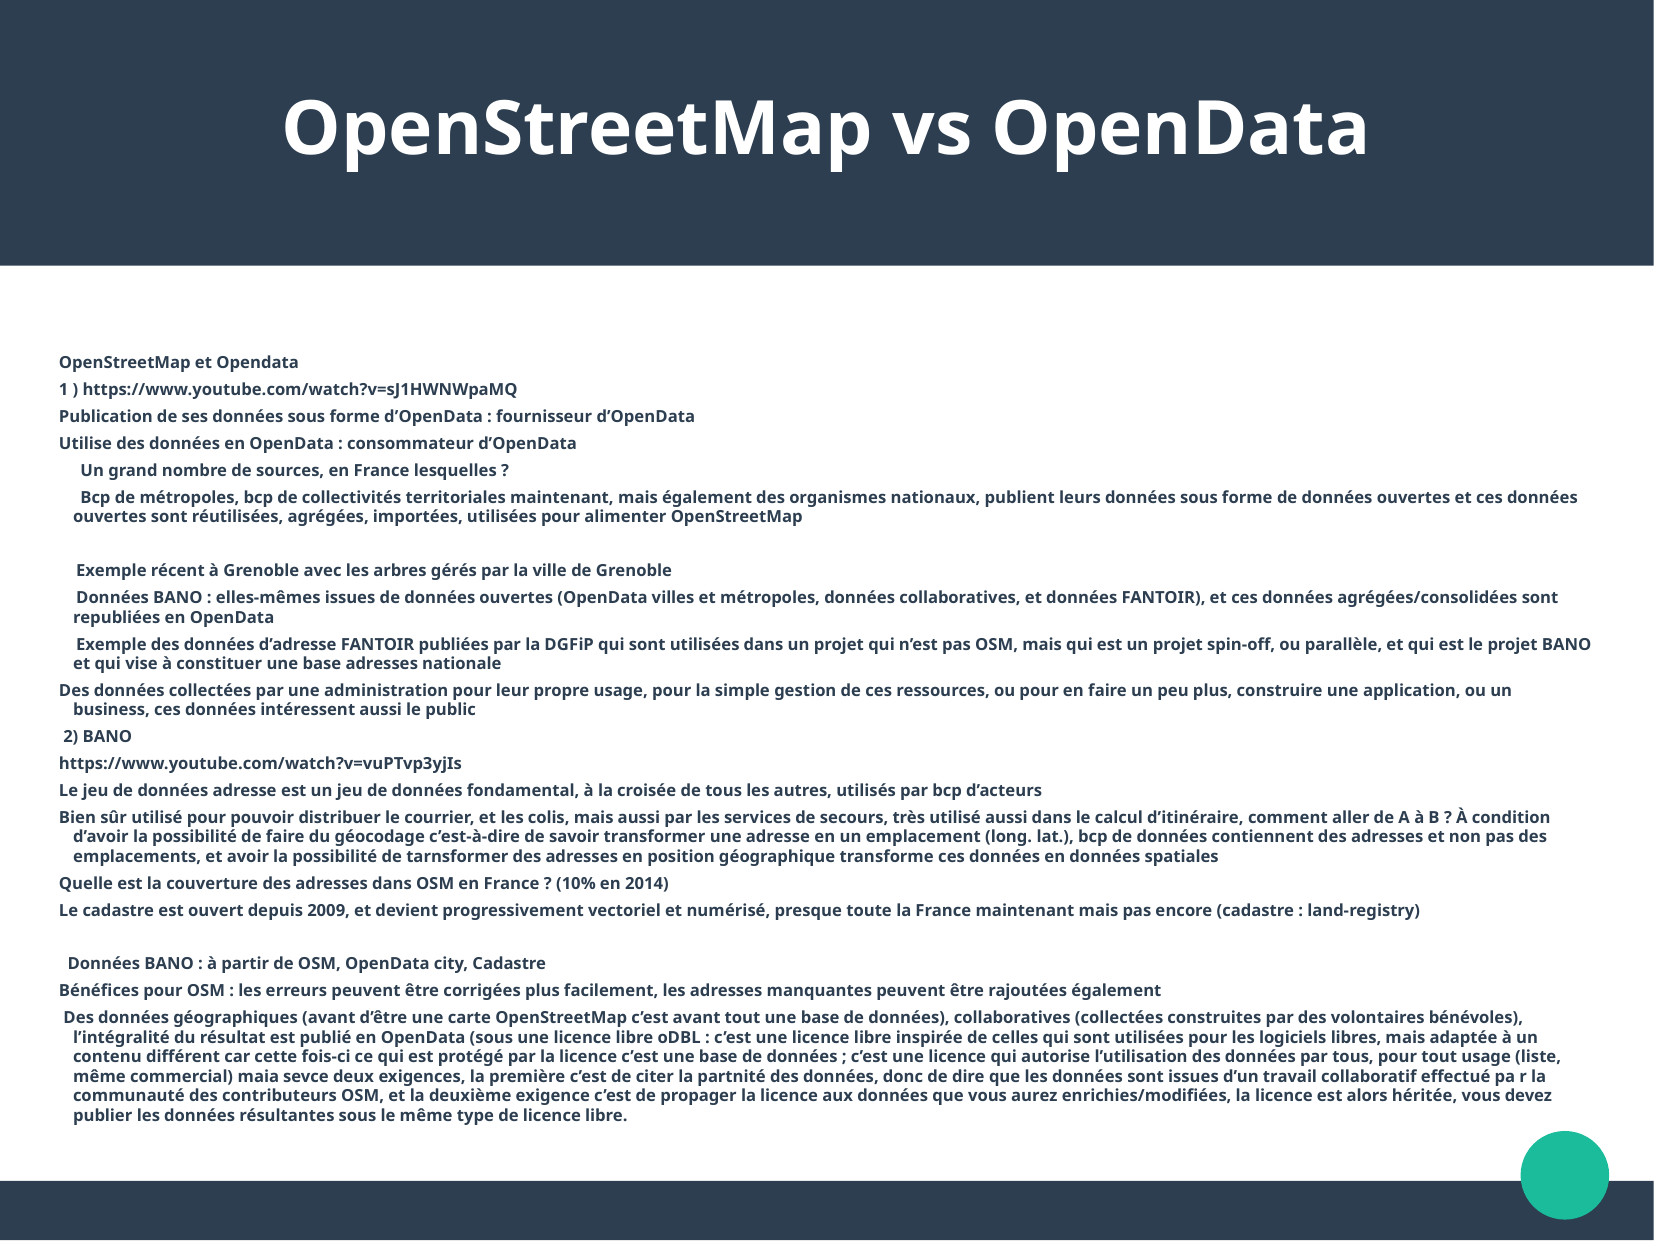

# OpenStreetMap vs OpenData
OpenStreetMap et Opendata
1 ) https://www.youtube.com/watch?v=sJ1HWNWpaMQ
Publication de ses données sous forme d’OpenData : fournisseur d’OpenData
Utilise des données en OpenData : consommateur d’OpenData
 Un grand nombre de sources, en France lesquelles ?
 Bcp de métropoles, bcp de collectivités territoriales maintenant, mais également des organismes nationaux, publient leurs données sous forme de données ouvertes et ces données ouvertes sont réutilisées, agrégées, importées, utilisées pour alimenter OpenStreetMap
 Exemple récent à Grenoble avec les arbres gérés par la ville de Grenoble
 Données BANO : elles-mêmes issues de données ouvertes (OpenData villes et métropoles, données collaboratives, et données FANTOIR), et ces données agrégées/consolidées sont republiées en OpenData
 Exemple des données d’adresse FANTOIR publiées par la DGFiP qui sont utilisées dans un projet qui n’est pas OSM, mais qui est un projet spin-off, ou parallèle, et qui est le projet BANO et qui vise à constituer une base adresses nationale
Des données collectées par une administration pour leur propre usage, pour la simple gestion de ces ressources, ou pour en faire un peu plus, construire une application, ou un business, ces données intéressent aussi le public
 2) BANO
https://www.youtube.com/watch?v=vuPTvp3yjIs
Le jeu de données adresse est un jeu de données fondamental, à la croisée de tous les autres, utilisés par bcp d’acteurs
Bien sûr utilisé pour pouvoir distribuer le courrier, et les colis, mais aussi par les services de secours, très utilisé aussi dans le calcul d’itinéraire, comment aller de A à B ? À condition d’avoir la possibilité de faire du géocodage c’est-à-dire de savoir transformer une adresse en un emplacement (long. lat.), bcp de données contiennent des adresses et non pas des emplacements, et avoir la possibilité de tarnsformer des adresses en position géographique transforme ces données en données spatiales
Quelle est la couverture des adresses dans OSM en France ? (10% en 2014)
Le cadastre est ouvert depuis 2009, et devient progressivement vectoriel et numérisé, presque toute la France maintenant mais pas encore (cadastre : land-registry)
 Données BANO : à partir de OSM, OpenData city, Cadastre
Bénéfices pour OSM : les erreurs peuvent être corrigées plus facilement, les adresses manquantes peuvent être rajoutées également
 Des données géographiques (avant d’être une carte OpenStreetMap c’est avant tout une base de données), collaboratives (collectées construites par des volontaires bénévoles), l’intégralité du résultat est publié en OpenData (sous une licence libre oDBL : c’est une licence libre inspirée de celles qui sont utilisées pour les logiciels libres, mais adaptée à un contenu différent car cette fois-ci ce qui est protégé par la licence c’est une base de données ; c’est une licence qui autorise l’utilisation des données par tous, pour tout usage (liste, même commercial) maia sevce deux exigences, la première c’est de citer la partnité des données, donc de dire que les données sont issues d’un travail collaboratif effectué pa r la communauté des contributeurs OSM, et la deuxième exigence c’est de propager la licence aux données que vous aurez enrichies/modifiées, la licence est alors héritée, vous devez publier les données résultantes sous le même type de licence libre.